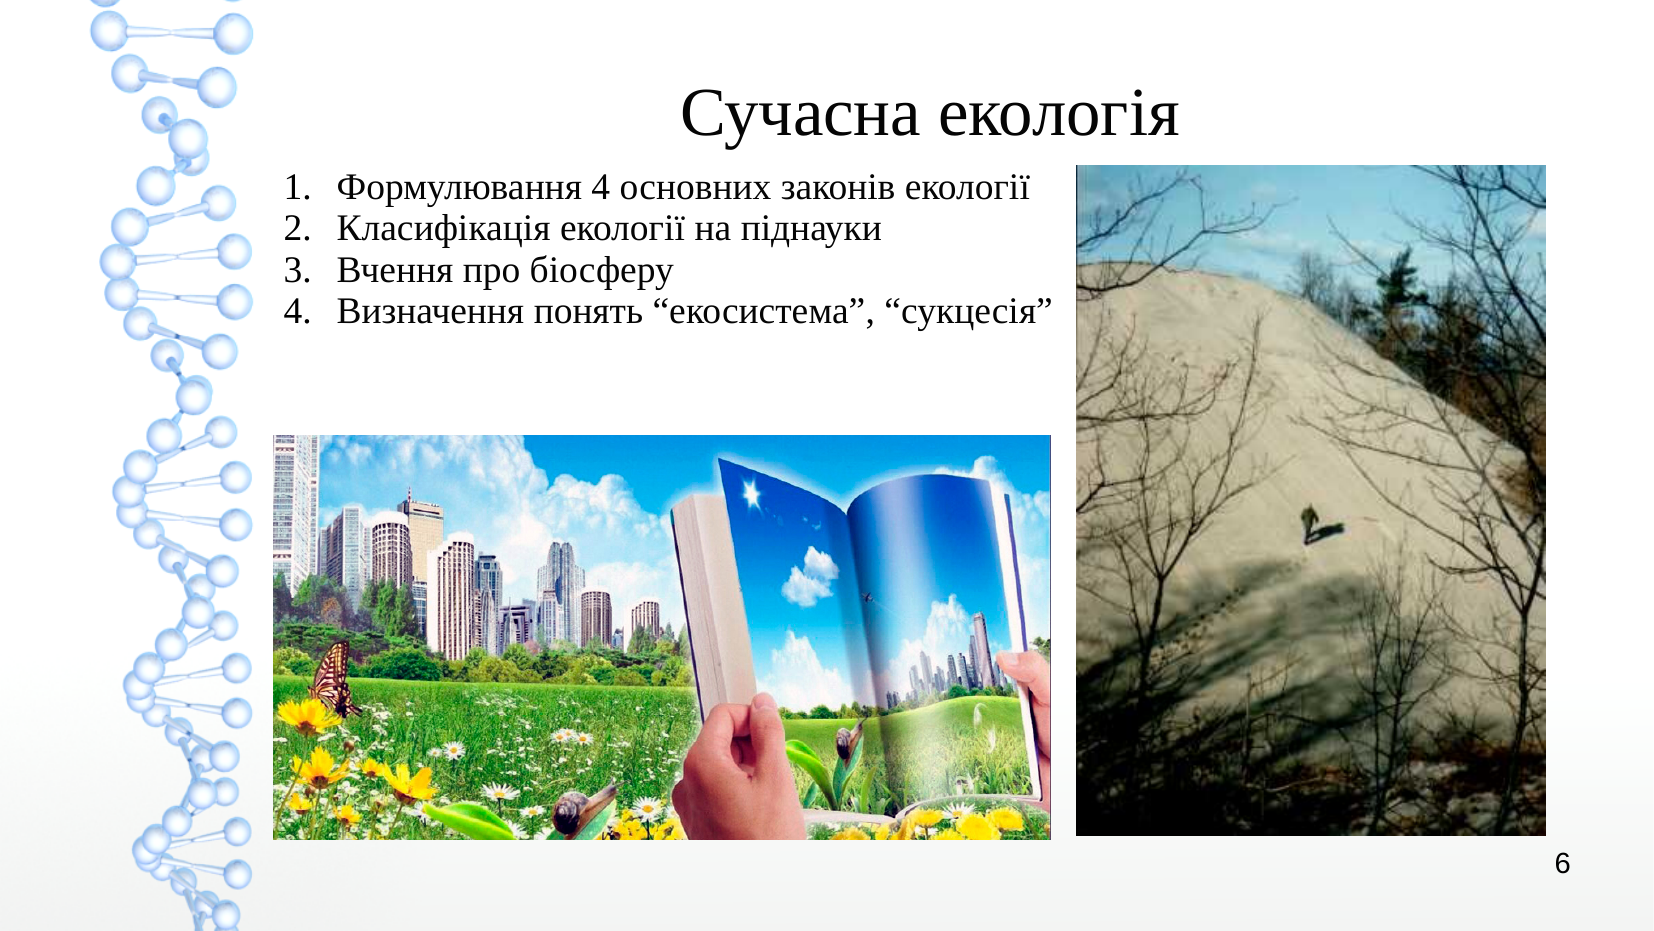

# Сучасна екологія
Формулювання 4 основних законів екології
Класифікація екології на піднауки
Вчення про біосферу
Визначення понять “екосистема”, “сукцесія”
6